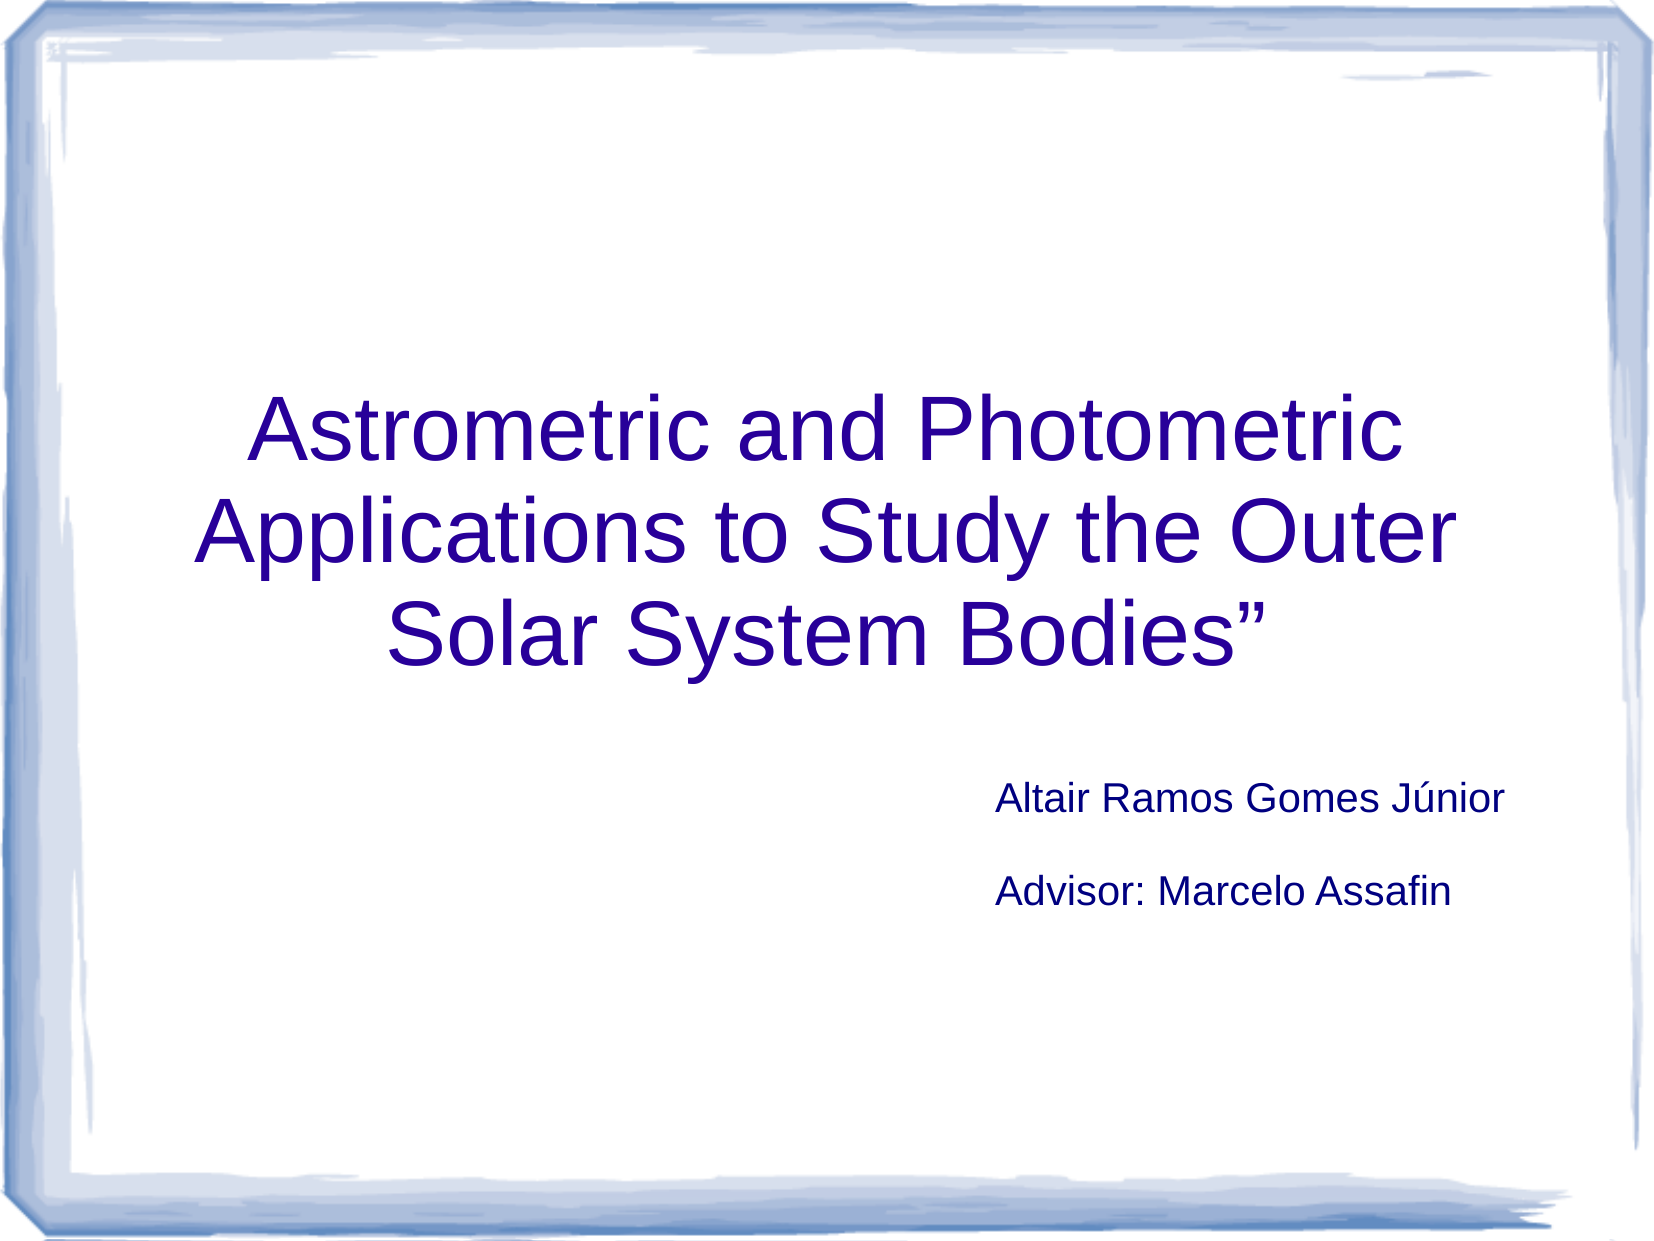

# Astrometric and Photometric Applications to Study the Outer Solar System Bodies”
Altair Ramos Gomes Júnior
Advisor: Marcelo Assafin